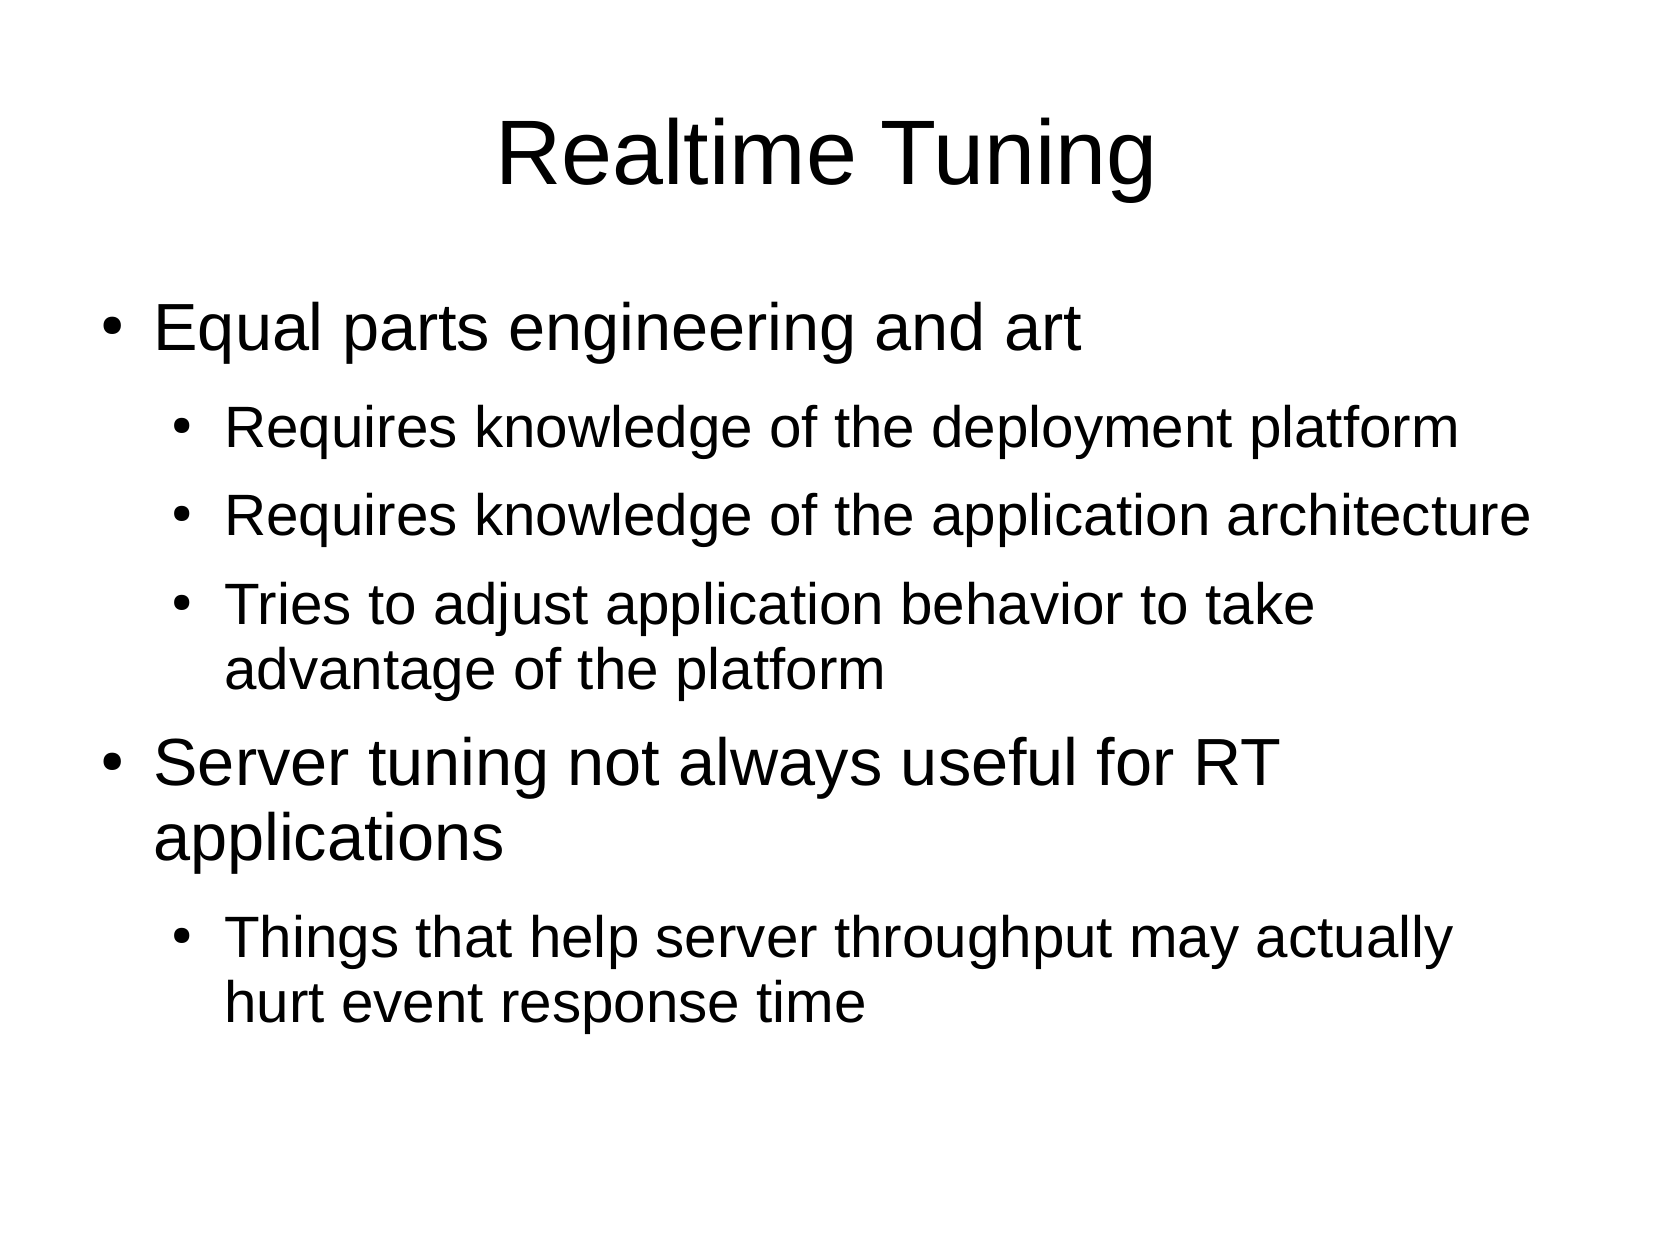

# Realtime Tuning
Equal parts engineering and art
Requires knowledge of the deployment platform
Requires knowledge of the application architecture
Tries to adjust application behavior to take advantage of the platform
Server tuning not always useful for RT applications
Things that help server throughput may actually hurt event response time